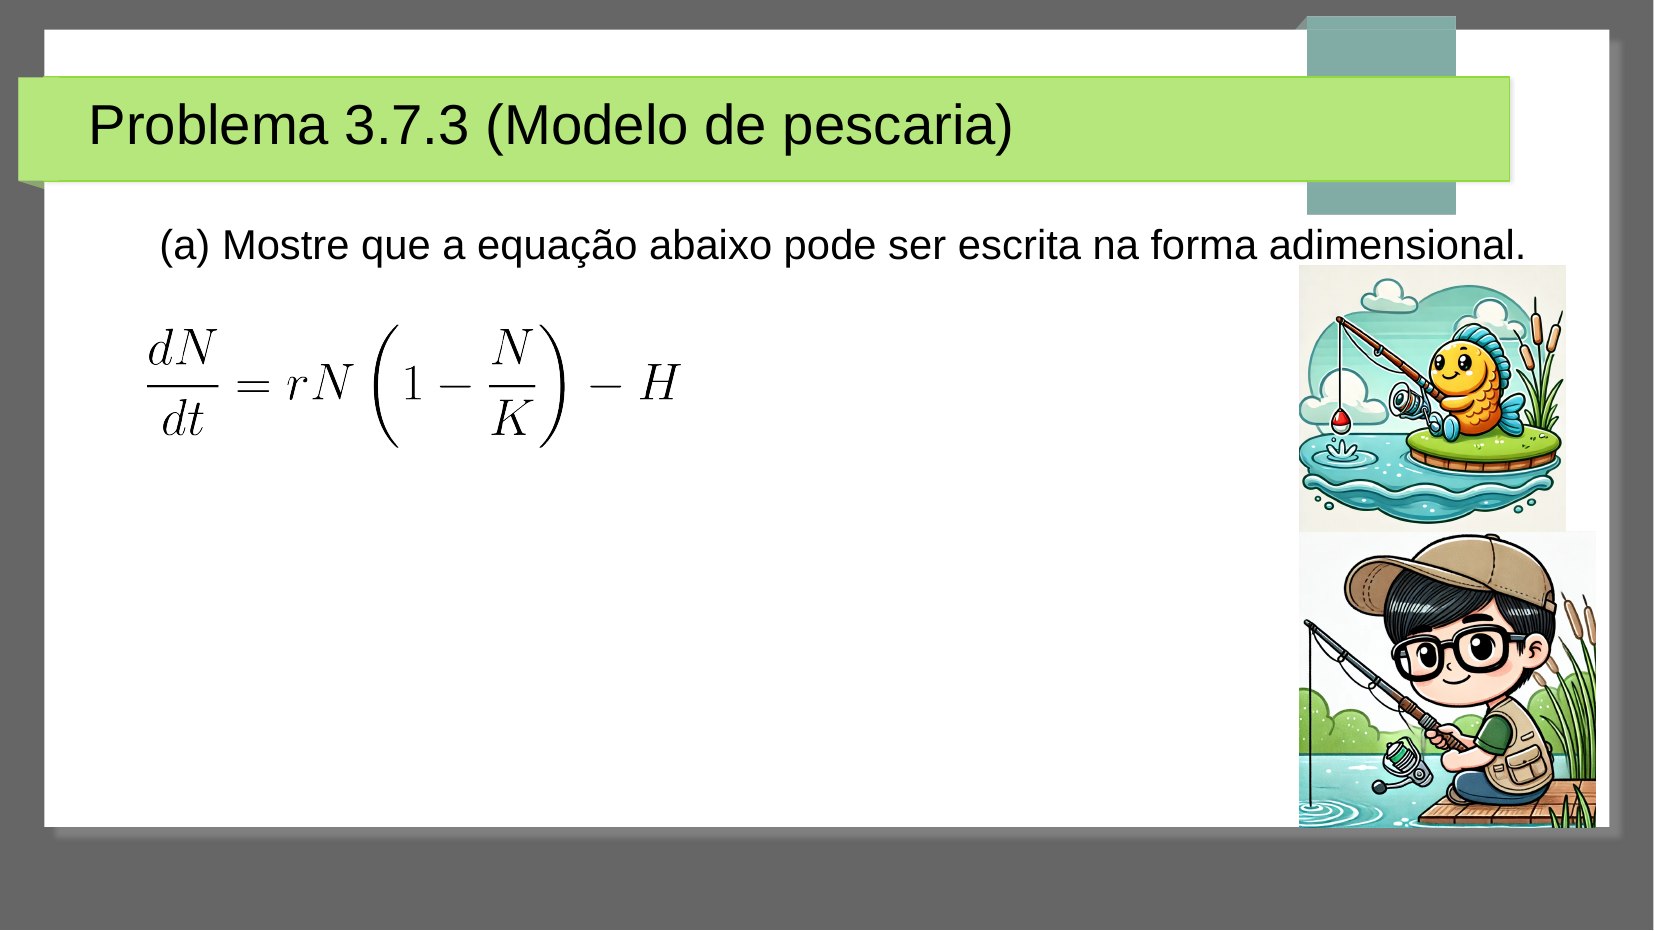

# Problema 3.7.3 (Modelo de pescaria)
(a) Mostre que a equação abaixo pode ser escrita na forma adimensional.